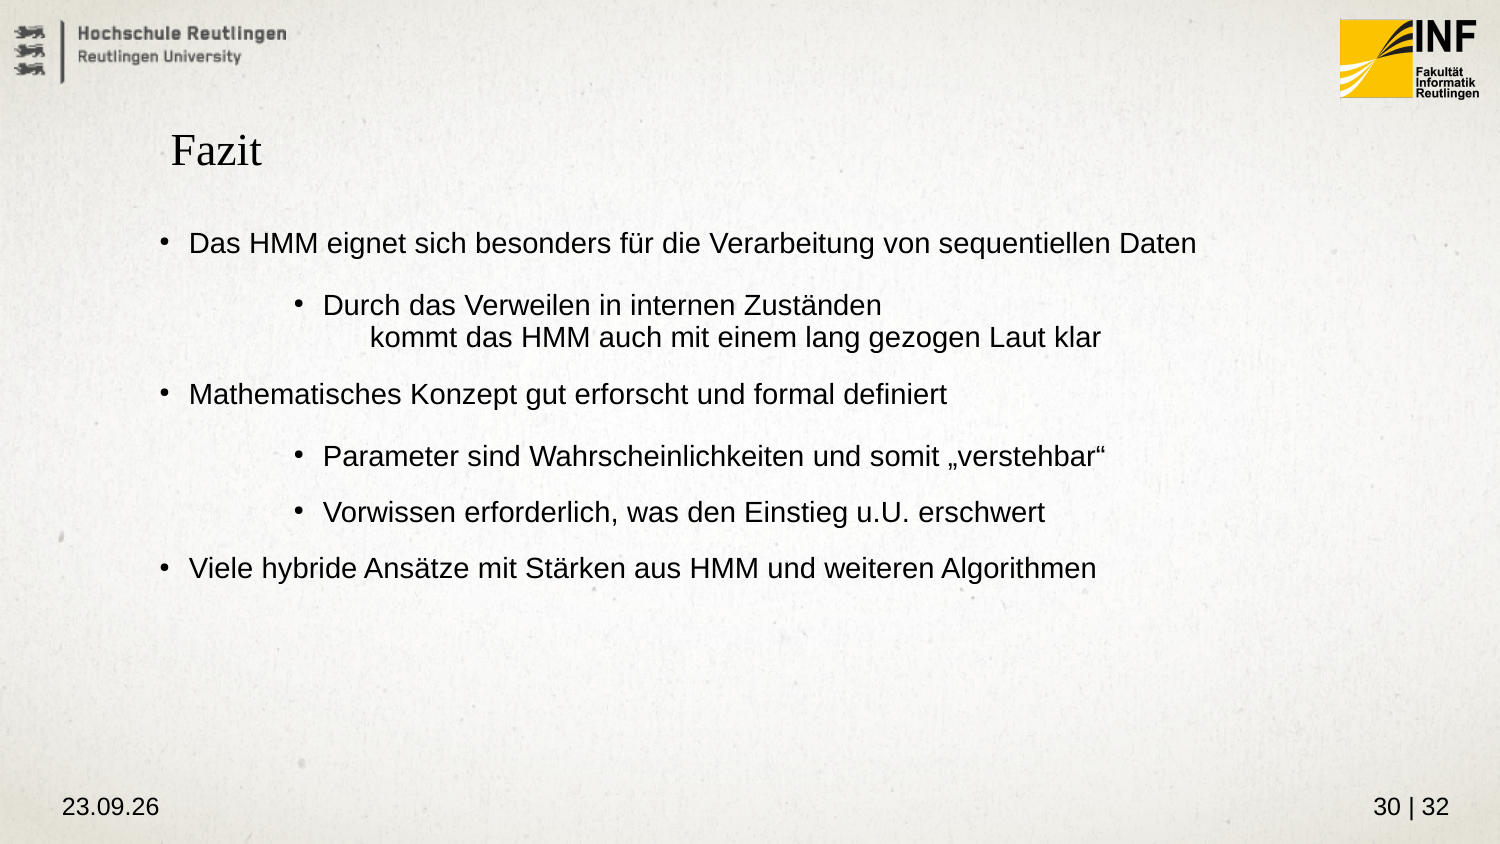

# Fazit
Das HMM eignet sich besonders für die Verarbeitung von sequentiellen Daten
Durch das Verweilen in internen Zuständen
kommt das HMM auch mit einem lang gezogen Laut klar
Mathematisches Konzept gut erforscht und formal definiert
Parameter sind Wahrscheinlichkeiten und somit „verstehbar“
Vorwissen erforderlich, was den Einstieg u.U. erschwert
Viele hybride Ansätze mit Stärken aus HMM und weiteren Algorithmen